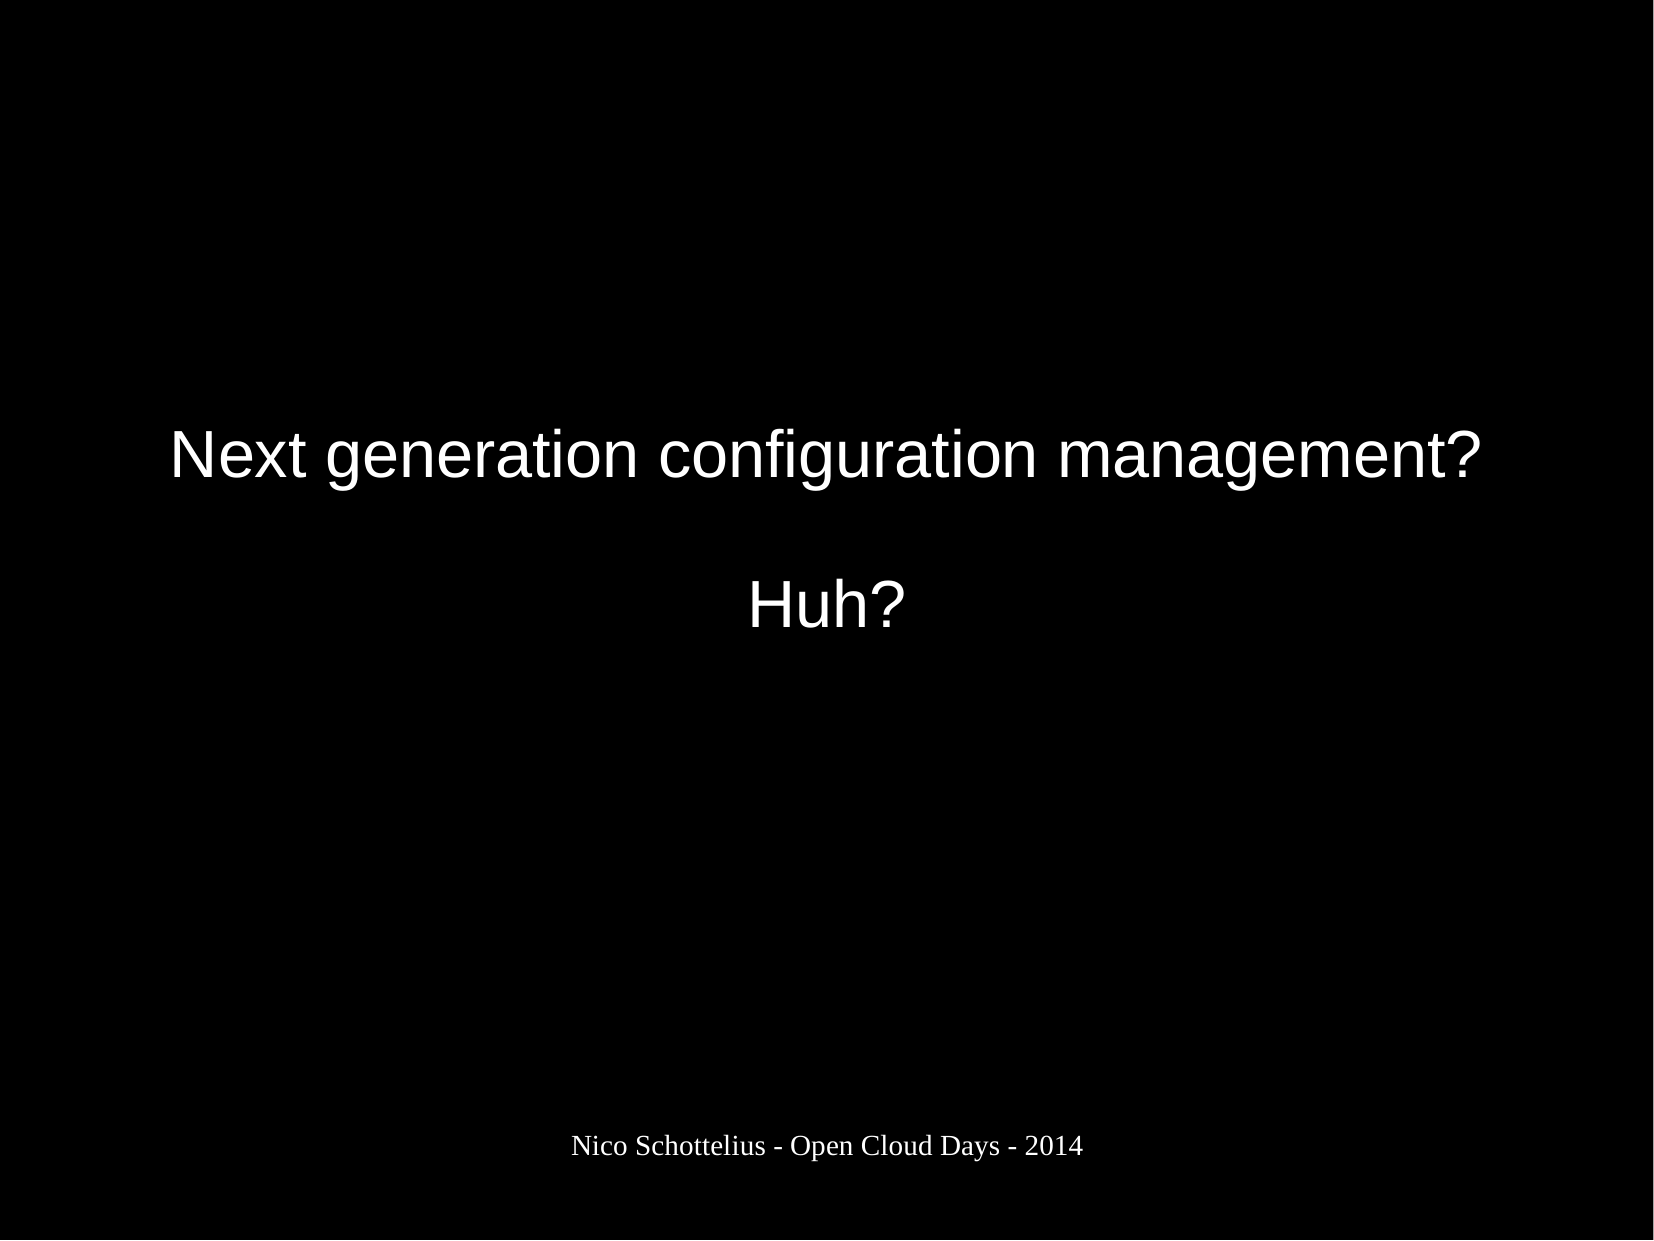

# Next generation configuration management?
Huh?
Nico Schottelius - Open Cloud Days - 2014